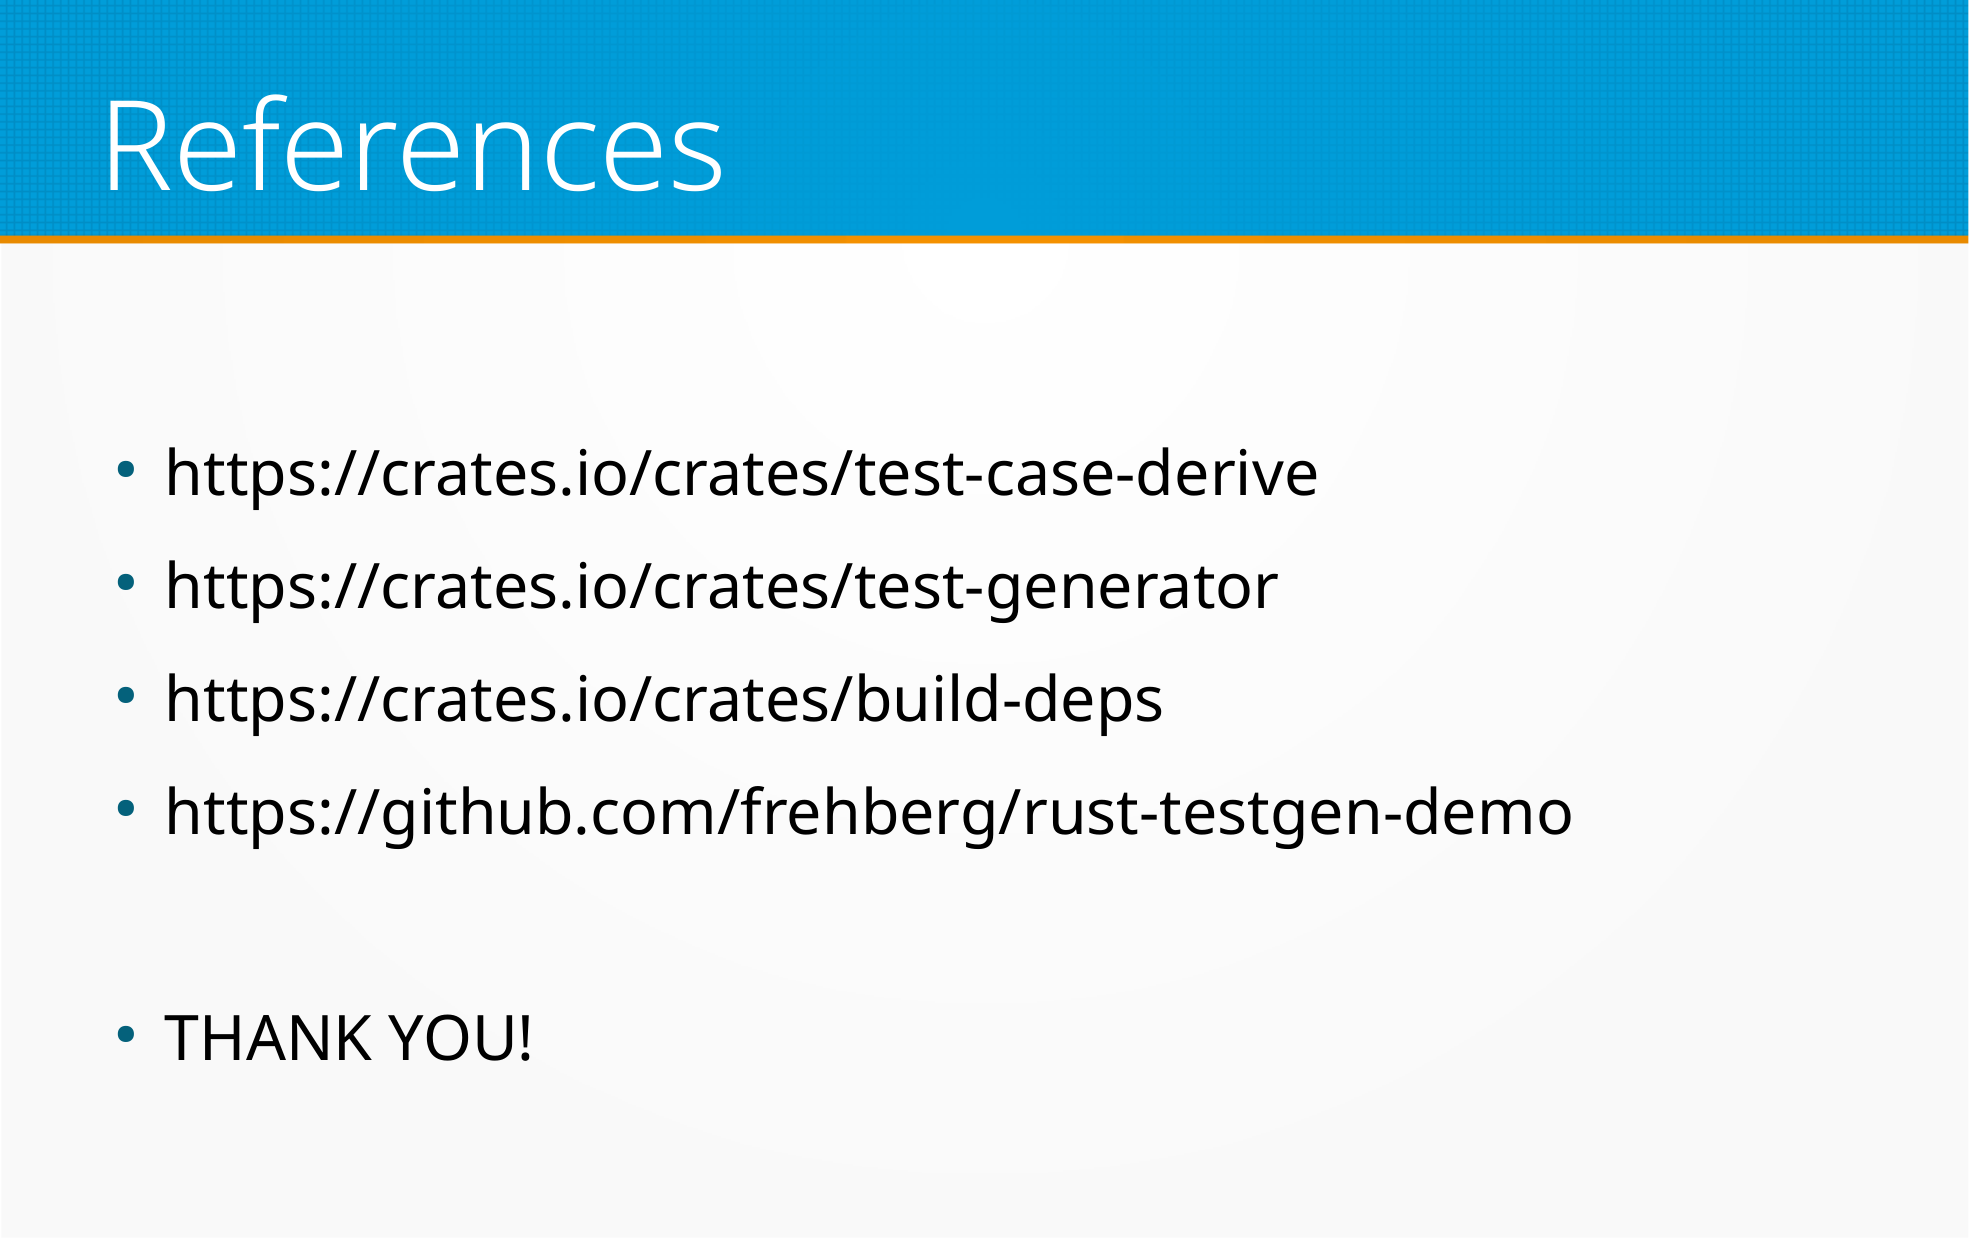

# References
https://crates.io/crates/test-case-derive
https://crates.io/crates/test-generator
https://crates.io/crates/build-deps
https://github.com/frehberg/rust-testgen-demo
THANK YOU!